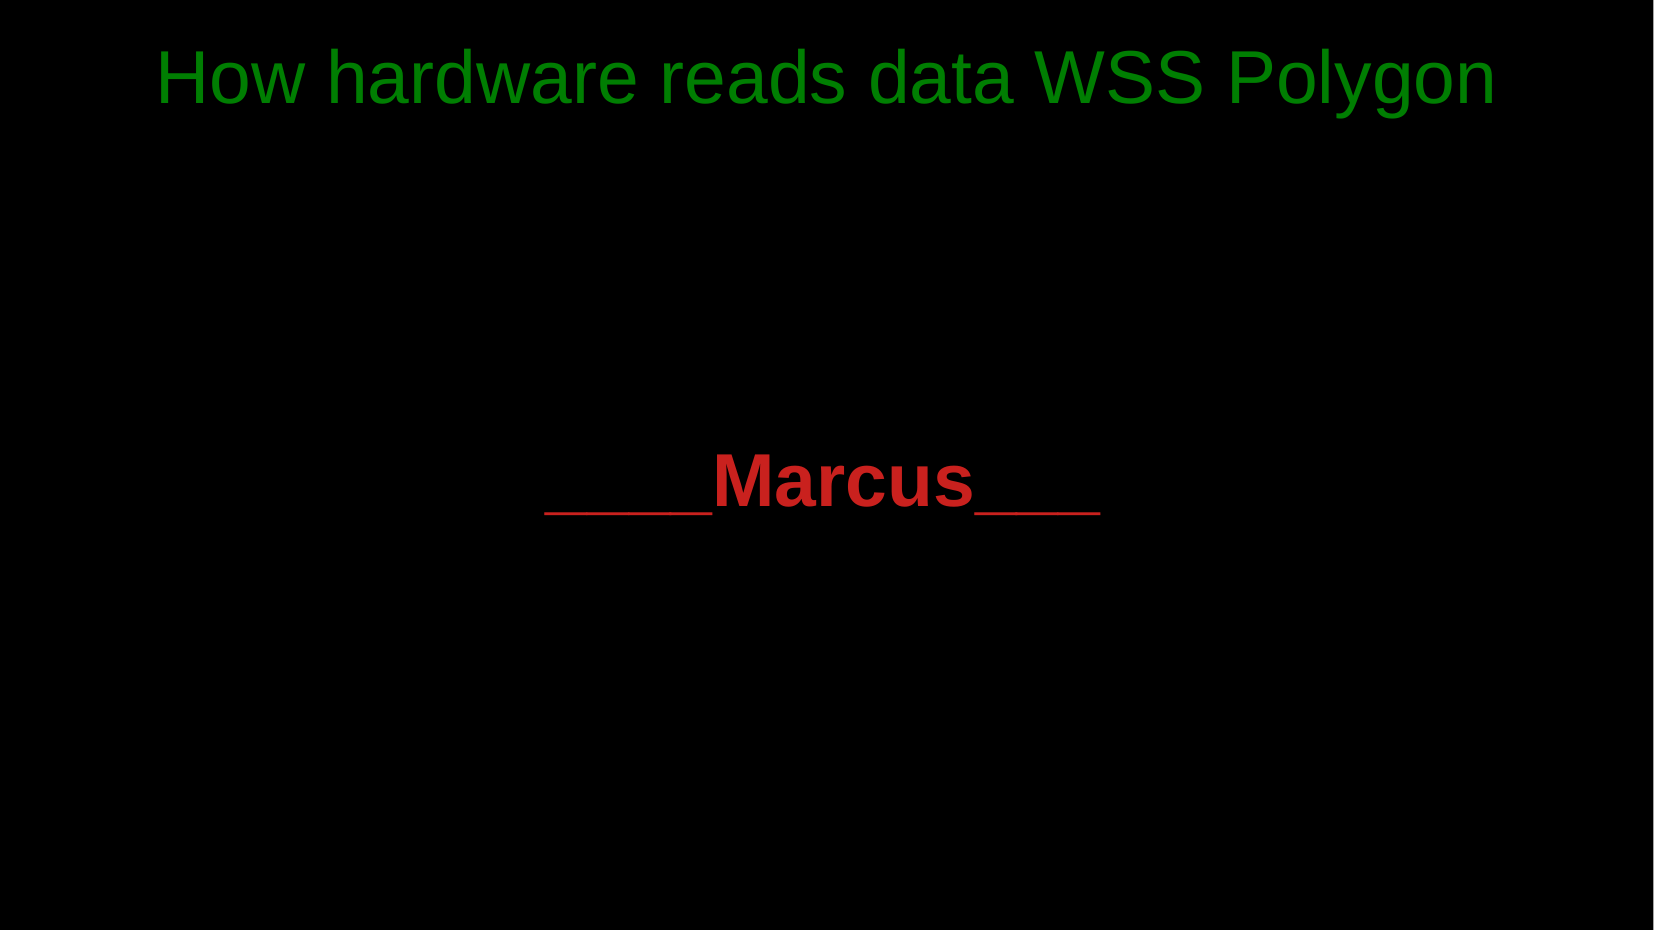

# How hardware reads data WSS Polygon
____Marcus___